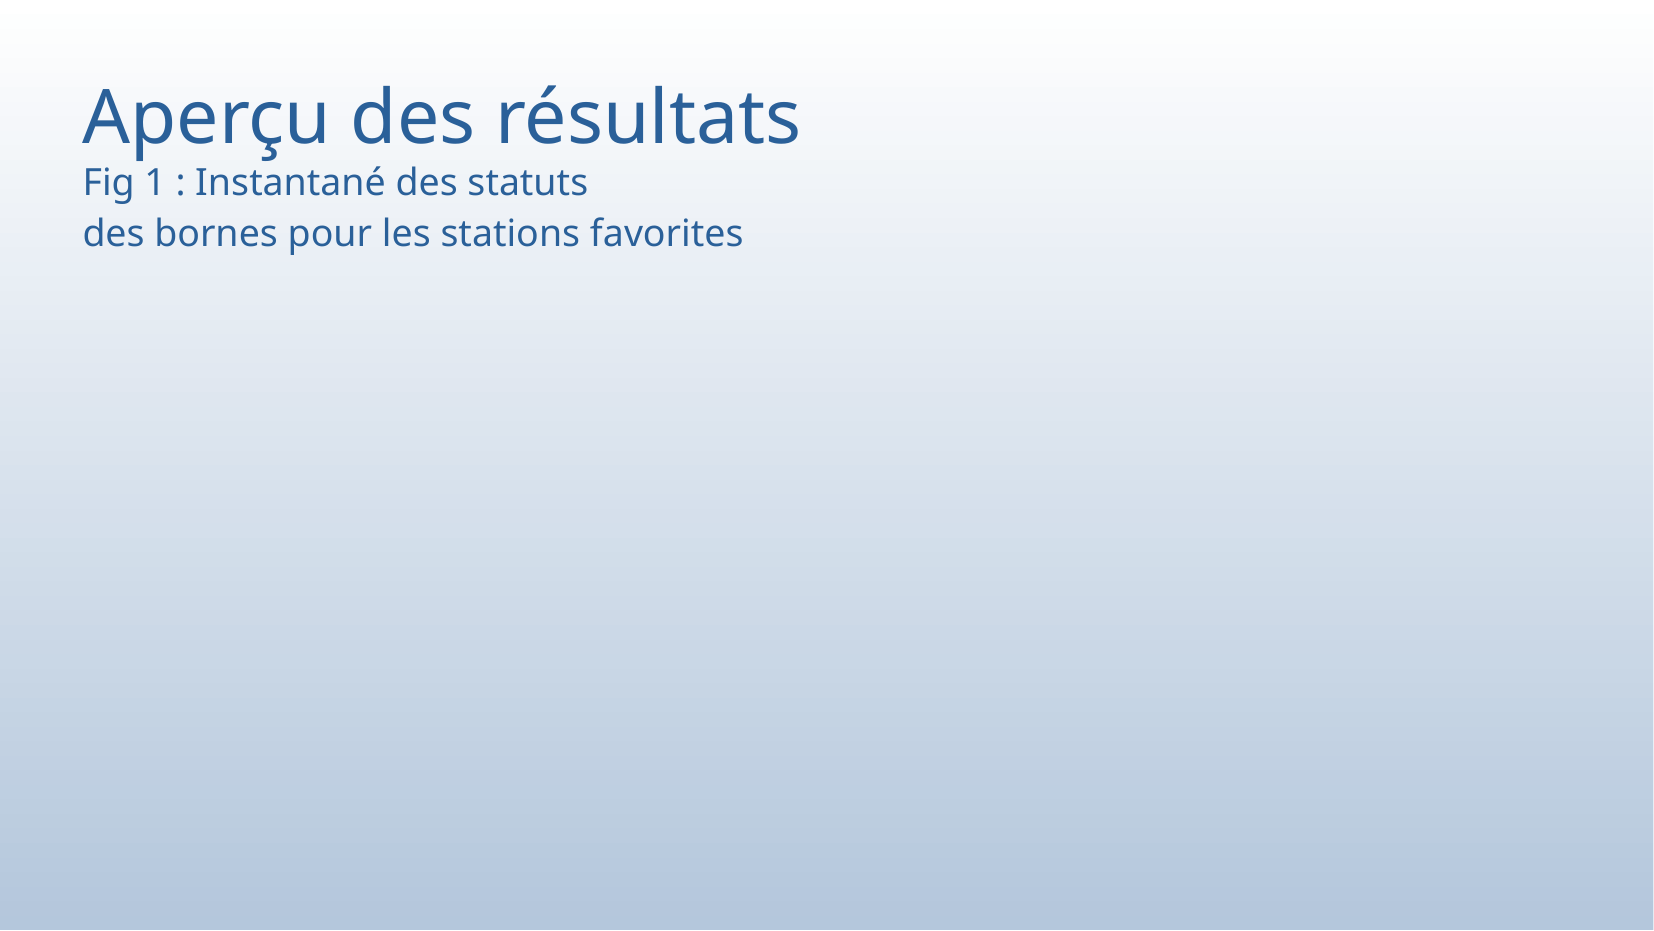

# Aperçu des résultats
Fig 1 : Instantané des statuts
des bornes pour les stations favorites